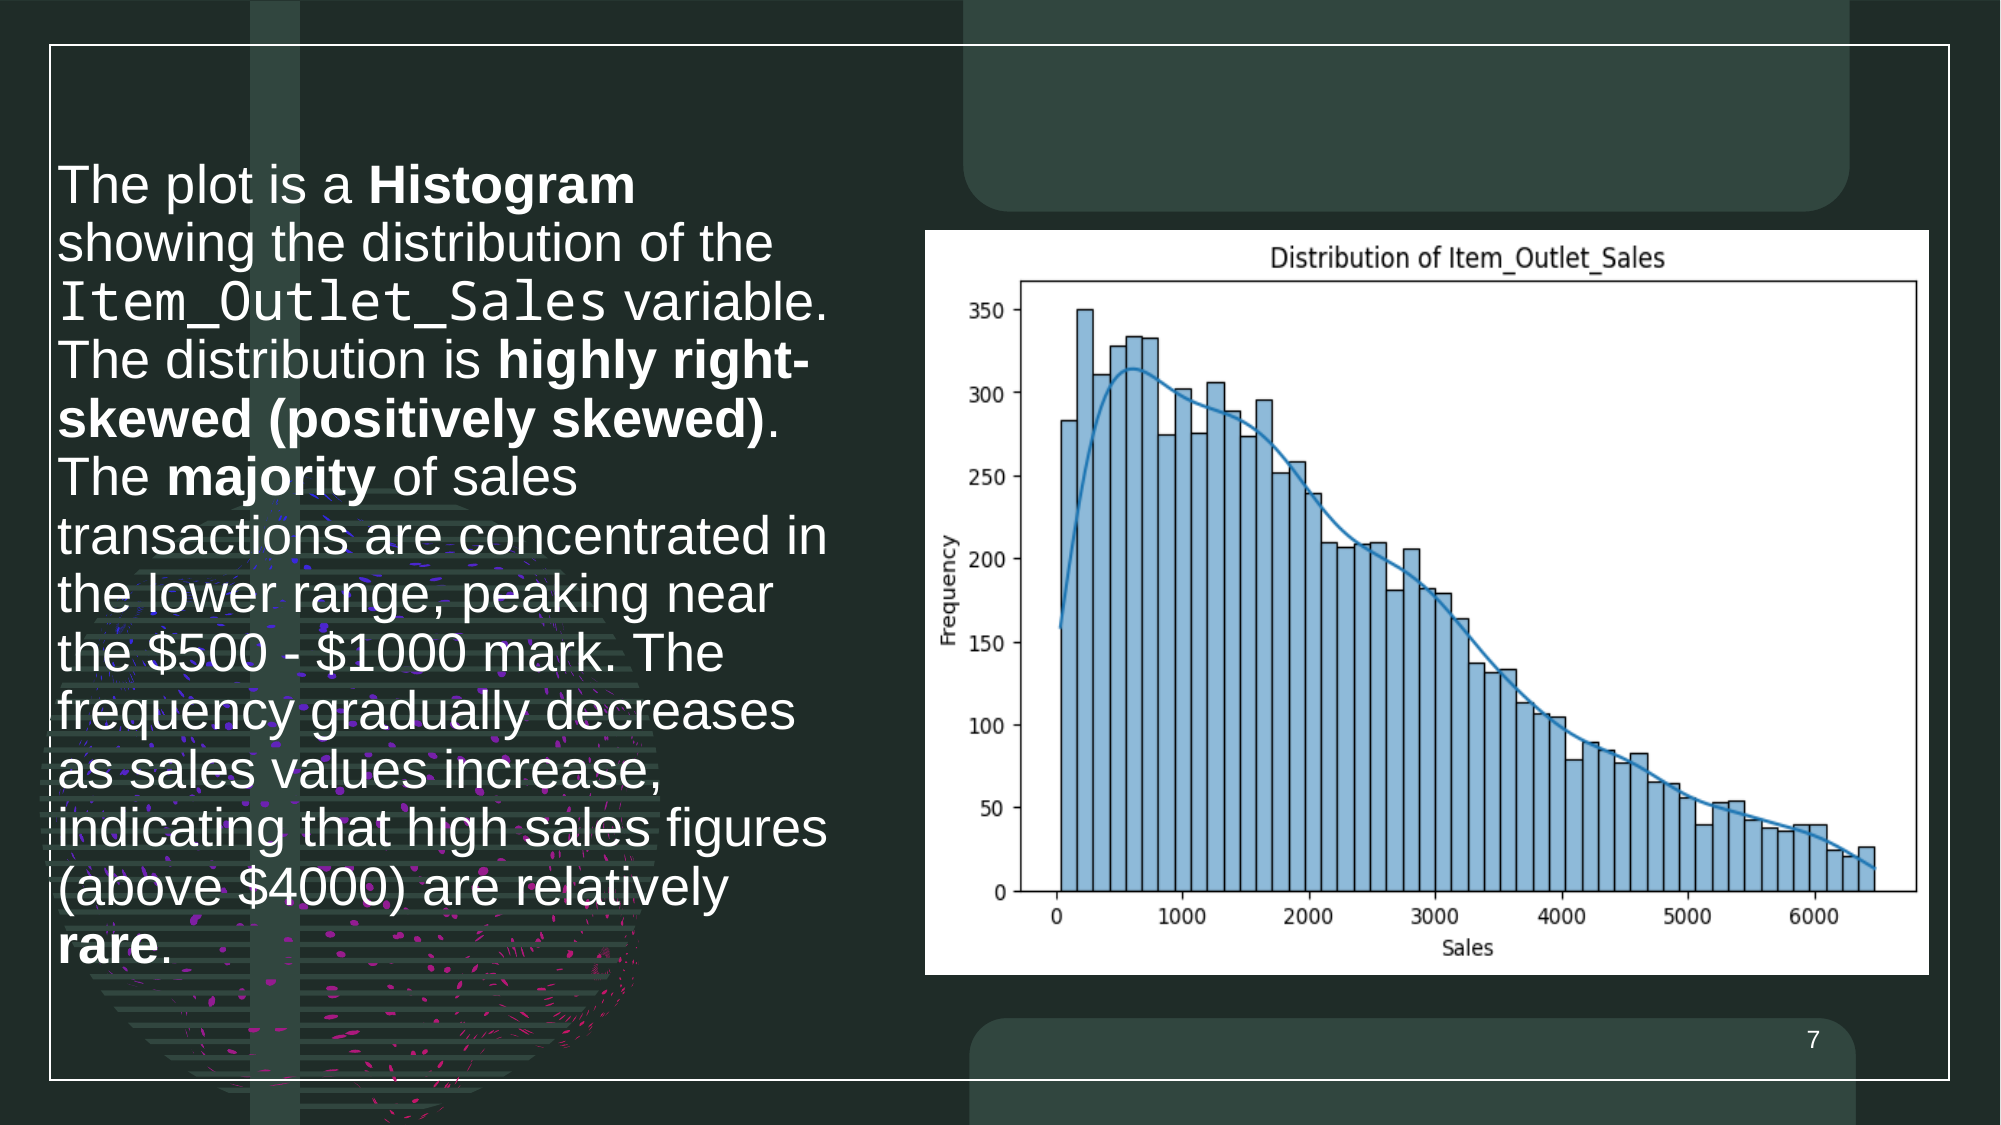

# The plot is a Histogram showing the distribution of the Item_Outlet_Sales variable. The distribution is highly right-skewed (positively skewed). The majority of sales transactions are concentrated in the lower range, peaking near the $500 - $1000 mark. The frequency gradually decreases as sales values increase, indicating that high sales figures (above $4000) are relatively rare.